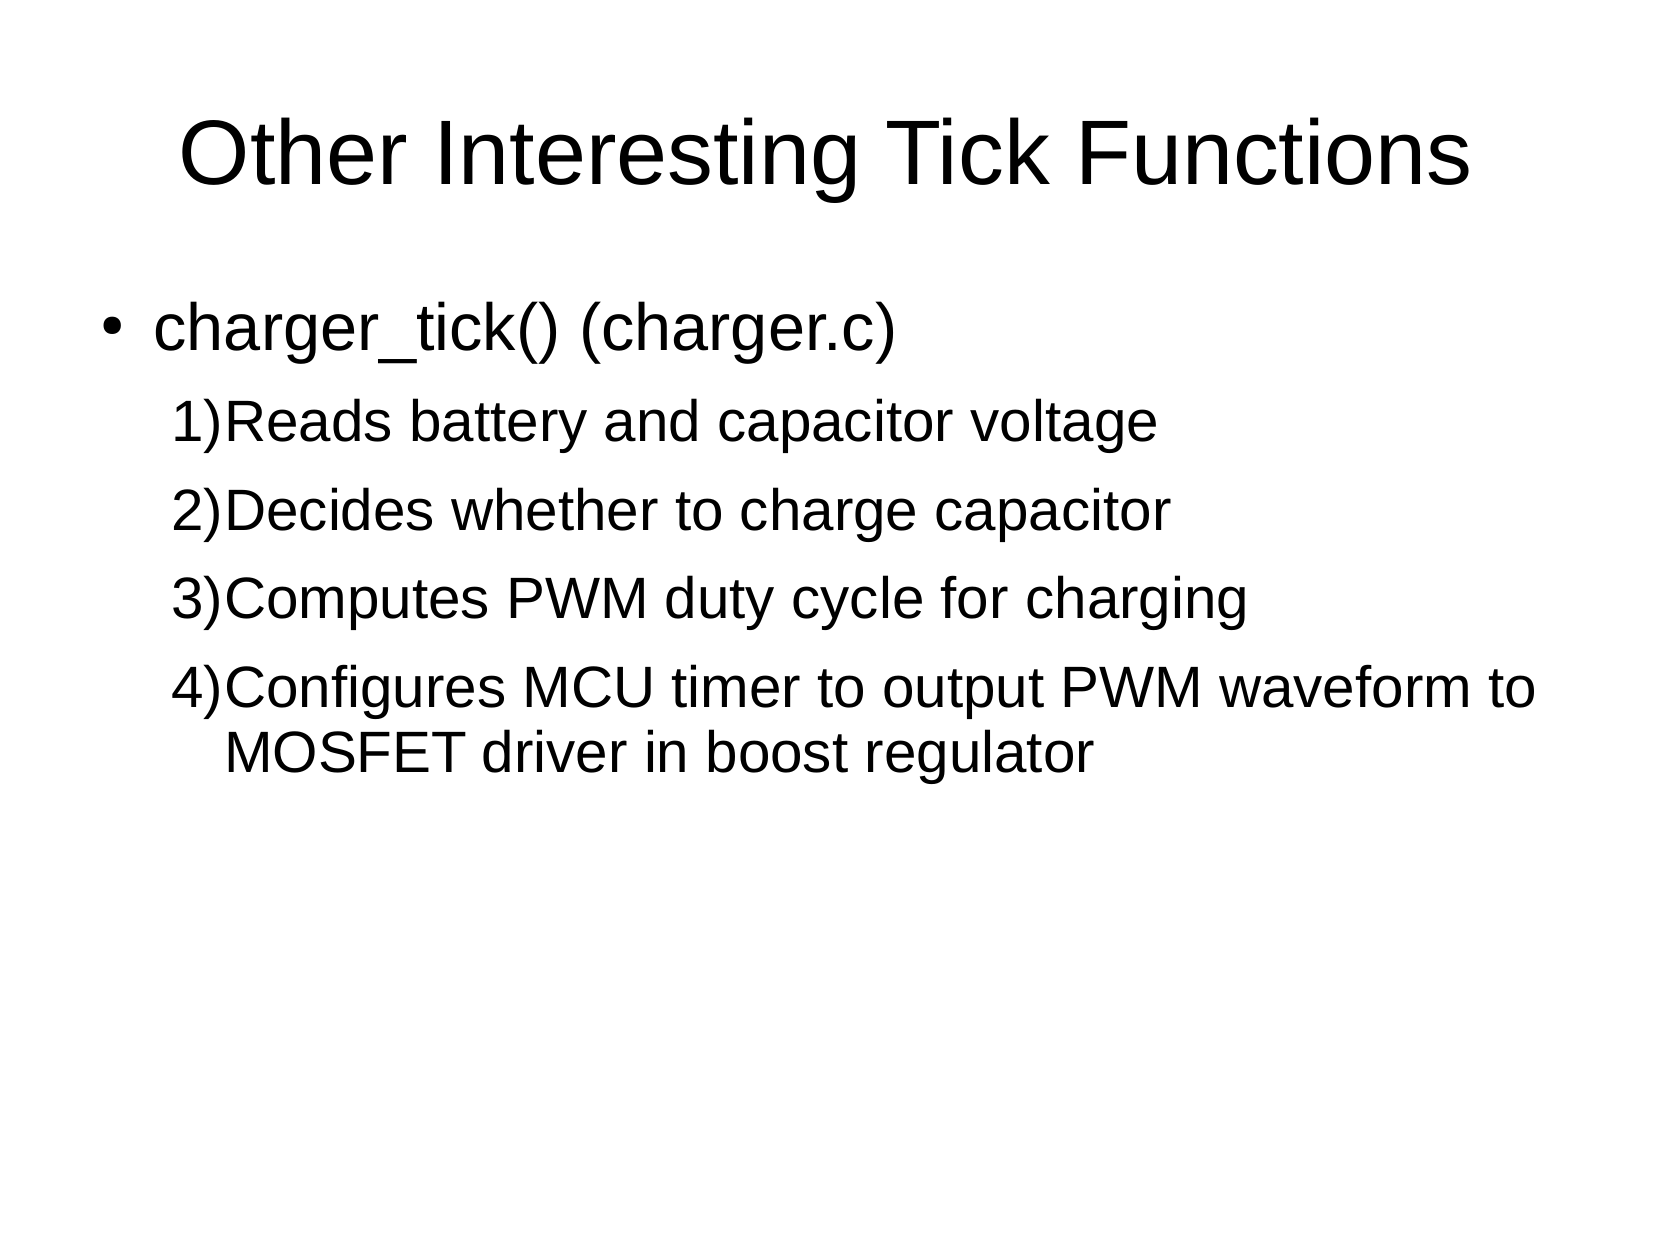

# Other Interesting Tick Functions
charger_tick() (charger.c)
Reads battery and capacitor voltage
Decides whether to charge capacitor
Computes PWM duty cycle for charging
Configures MCU timer to output PWM waveform to MOSFET driver in boost regulator